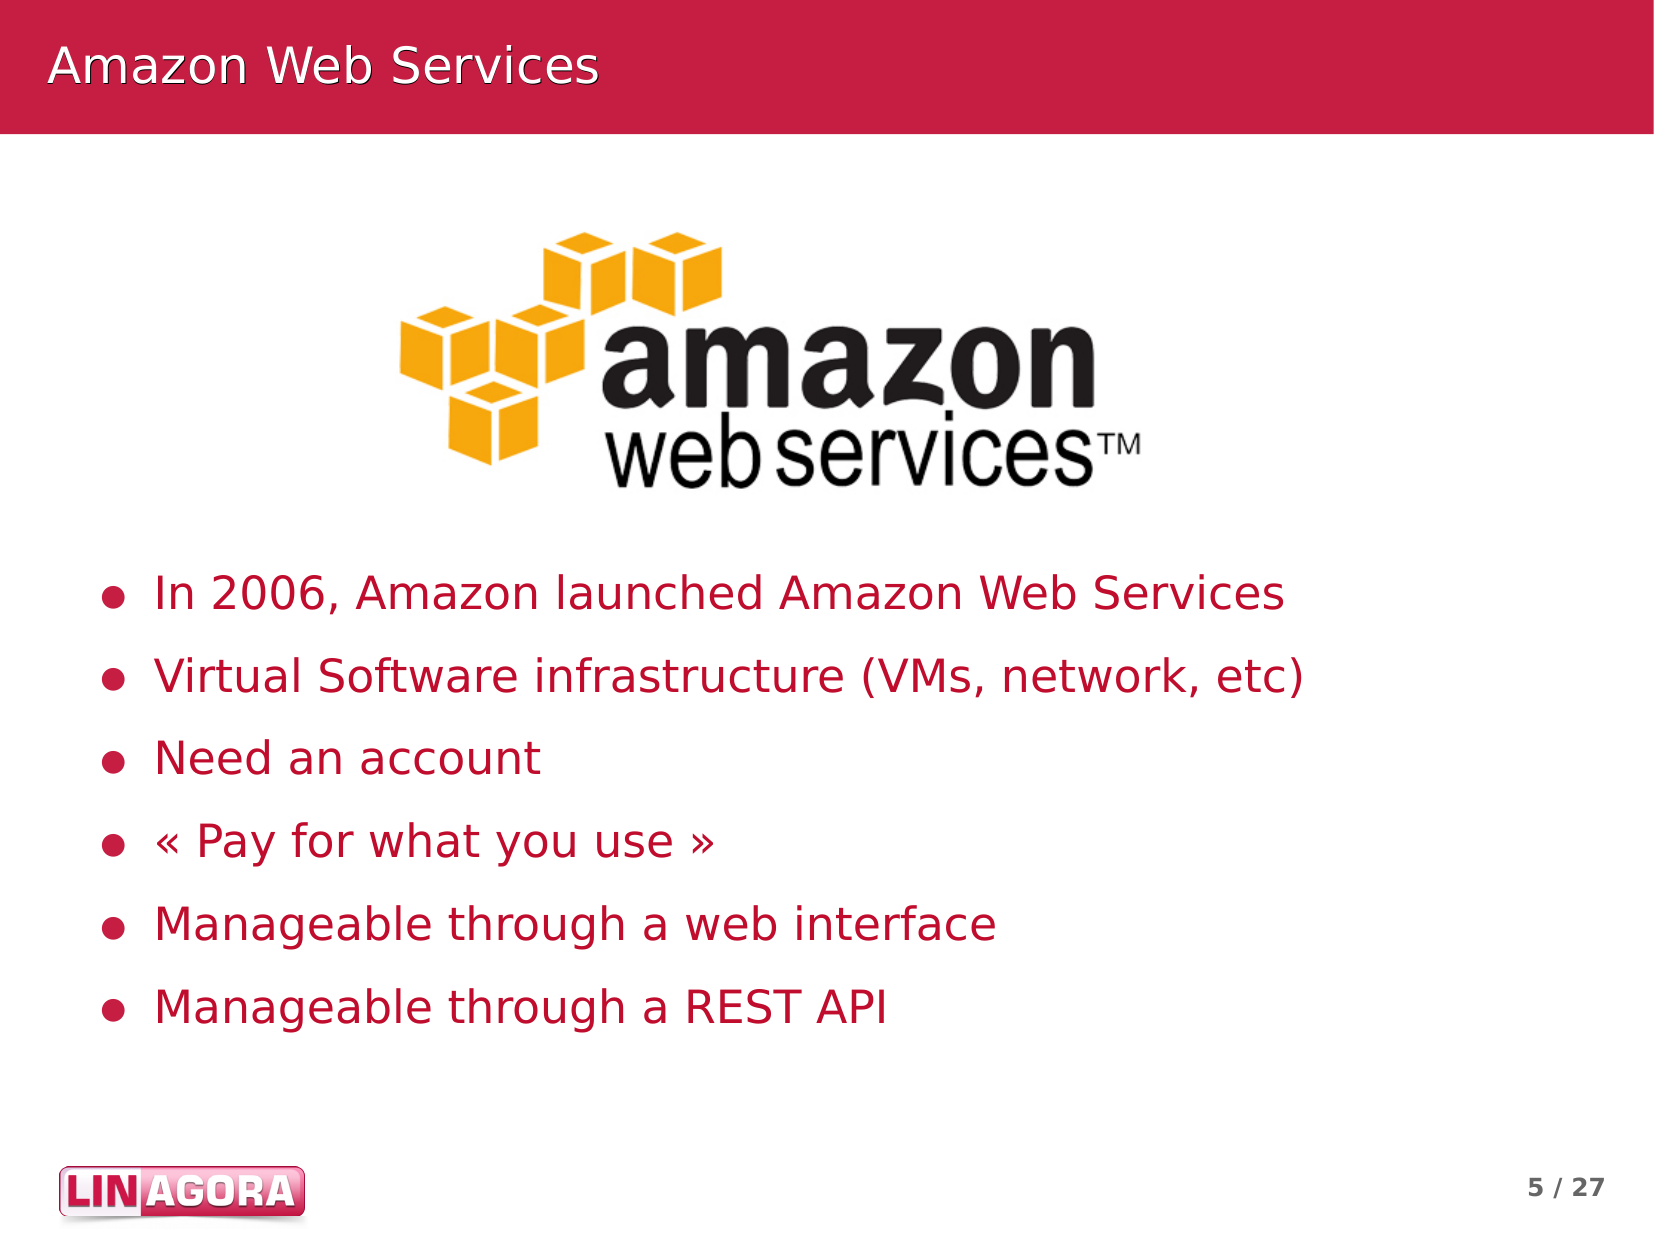

# Amazon Web Services
In 2006, Amazon launched Amazon Web Services
Virtual Software infrastructure (VMs, network, etc)
Need an account
« Pay for what you use »
Manageable through a web interface
Manageable through a REST API